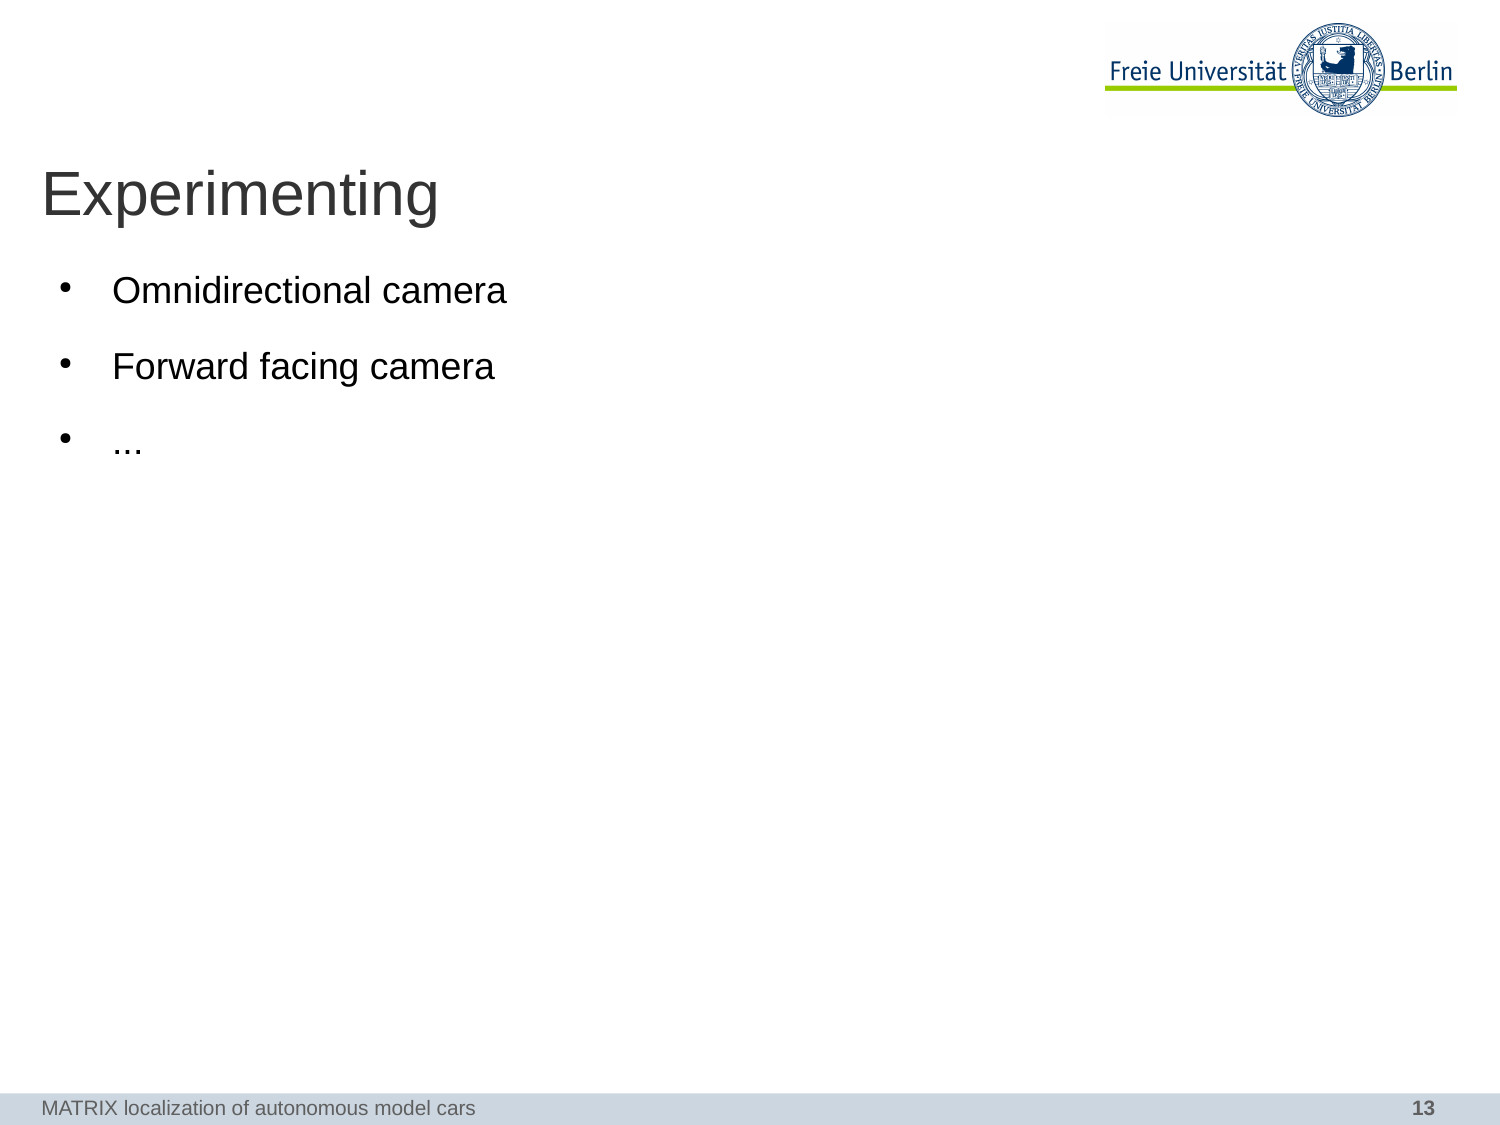

# Experimenting
Omnidirectional camera
Forward facing camera
...
MATRIX localization of autonomous model cars